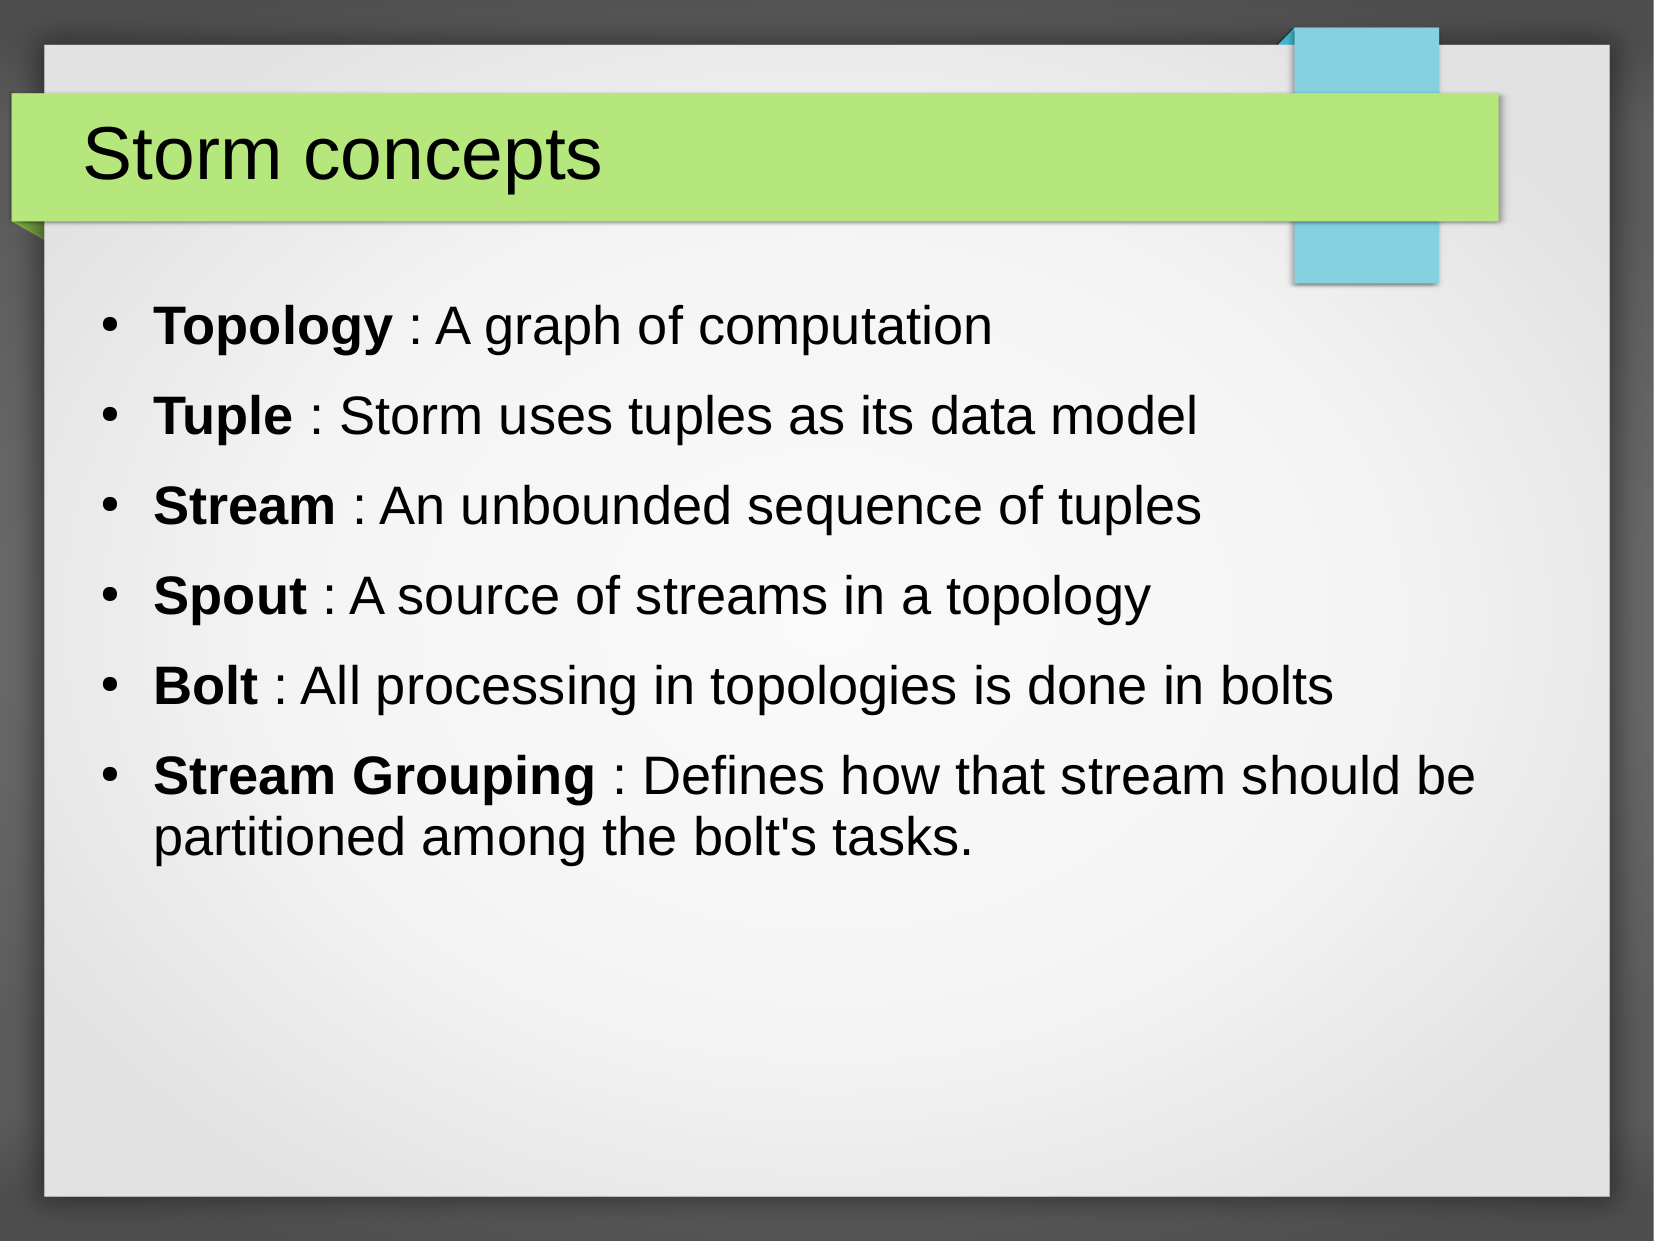

# Storm concepts
Topology : A graph of computation
Tuple : Storm uses tuples as its data model
Stream : An unbounded sequence of tuples
Spout : A source of streams in a topology
Bolt : All processing in topologies is done in bolts
Stream Grouping : Defines how that stream should be partitioned among the bolt's tasks.